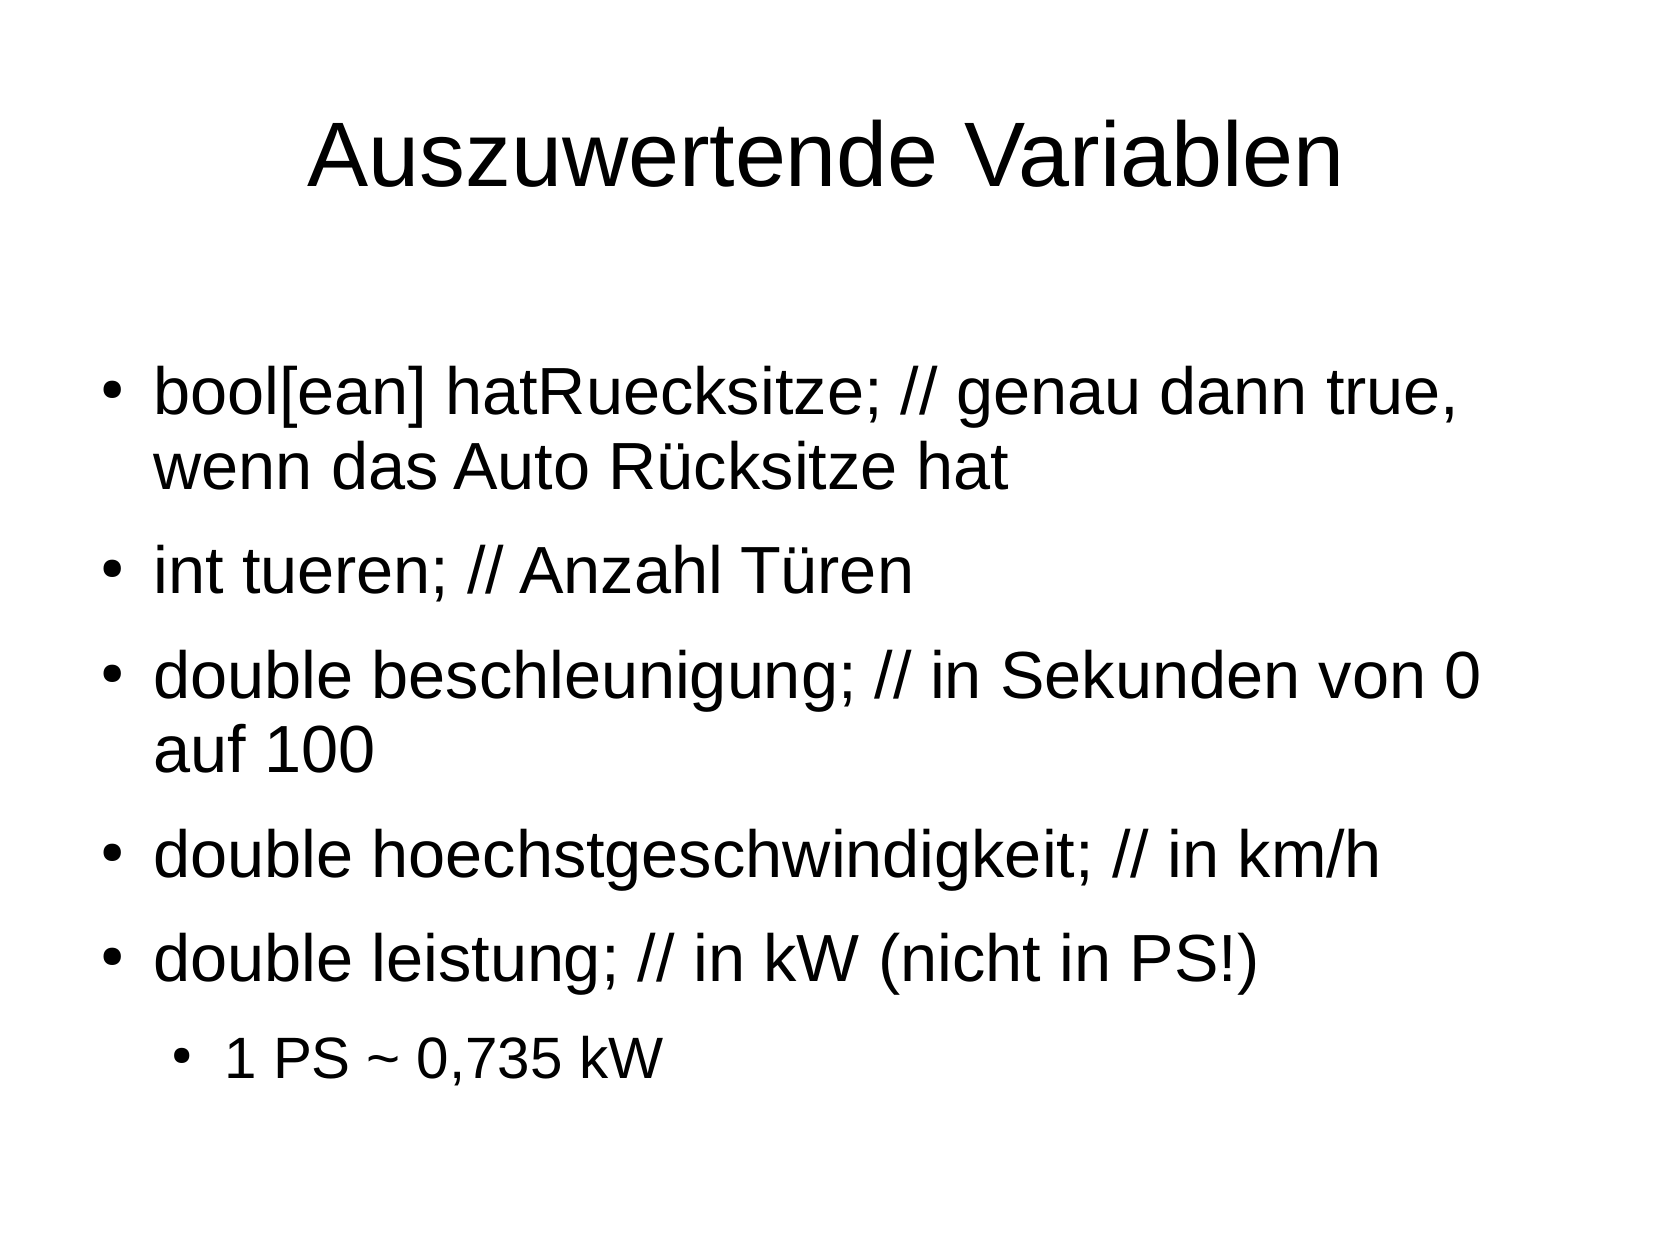

# Auszuwertende Variablen
bool[ean] hatRuecksitze; // genau dann true, wenn das Auto Rücksitze hat
int tueren; // Anzahl Türen
double beschleunigung; // in Sekunden von 0 auf 100
double hoechstgeschwindigkeit; // in km/h
double leistung; // in kW (nicht in PS!)
1 PS ~ 0,735 kW